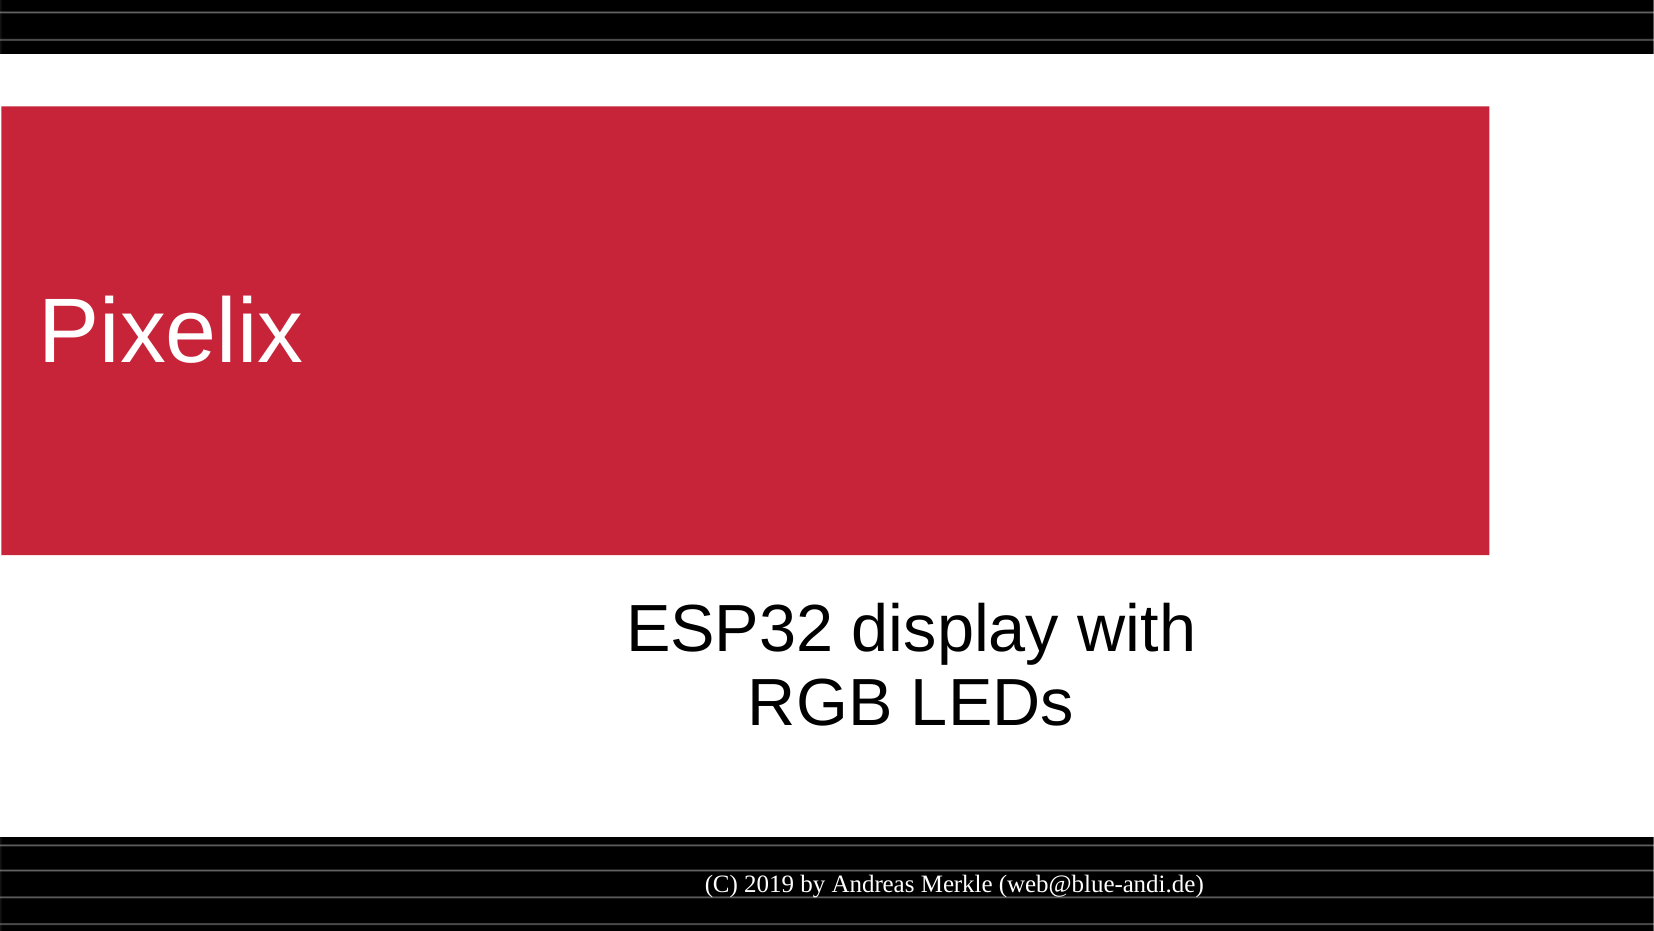

# Pixelix
ESP32 display with
RGB LEDs
(C) 2019 by Andreas Merkle (web@blue-andi.de)